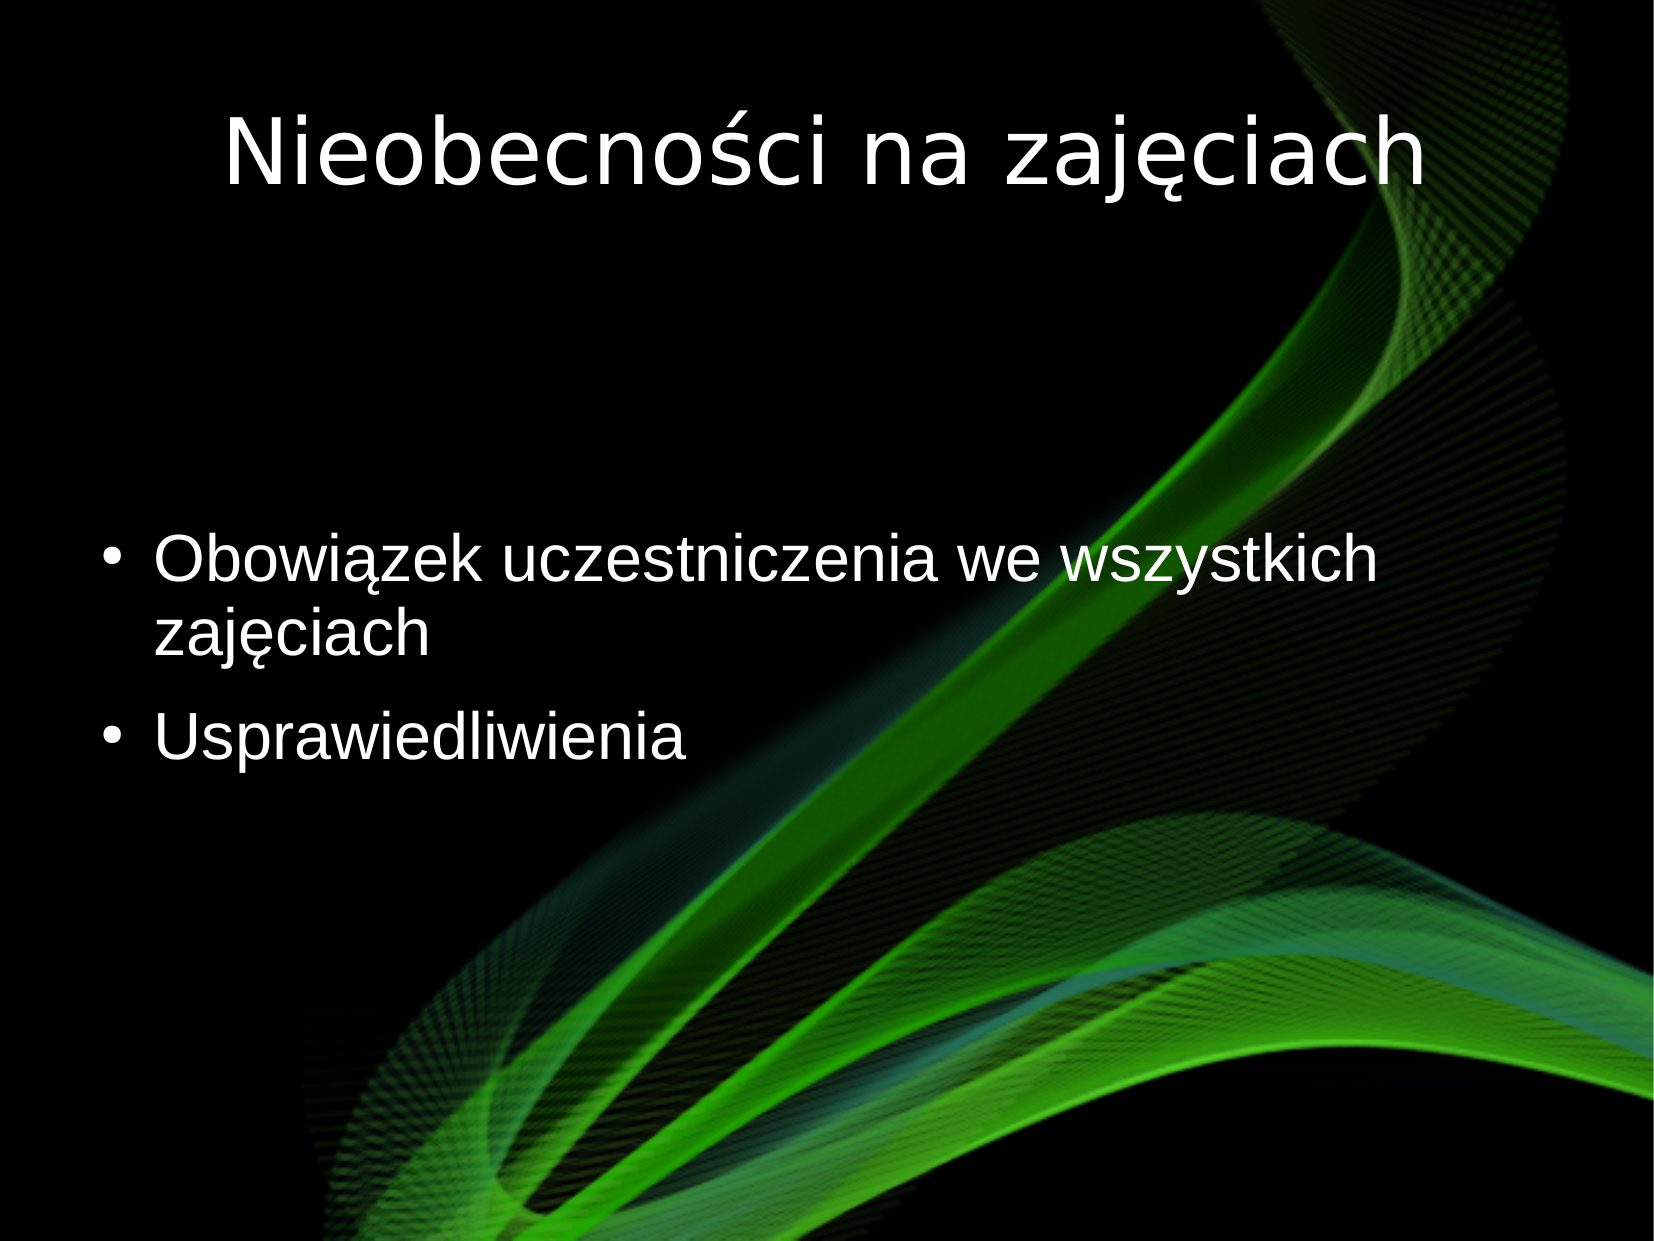

# Nieobecności na zajęciach
Obowiązek uczestniczenia we wszystkich zajęciach
Usprawiedliwienia